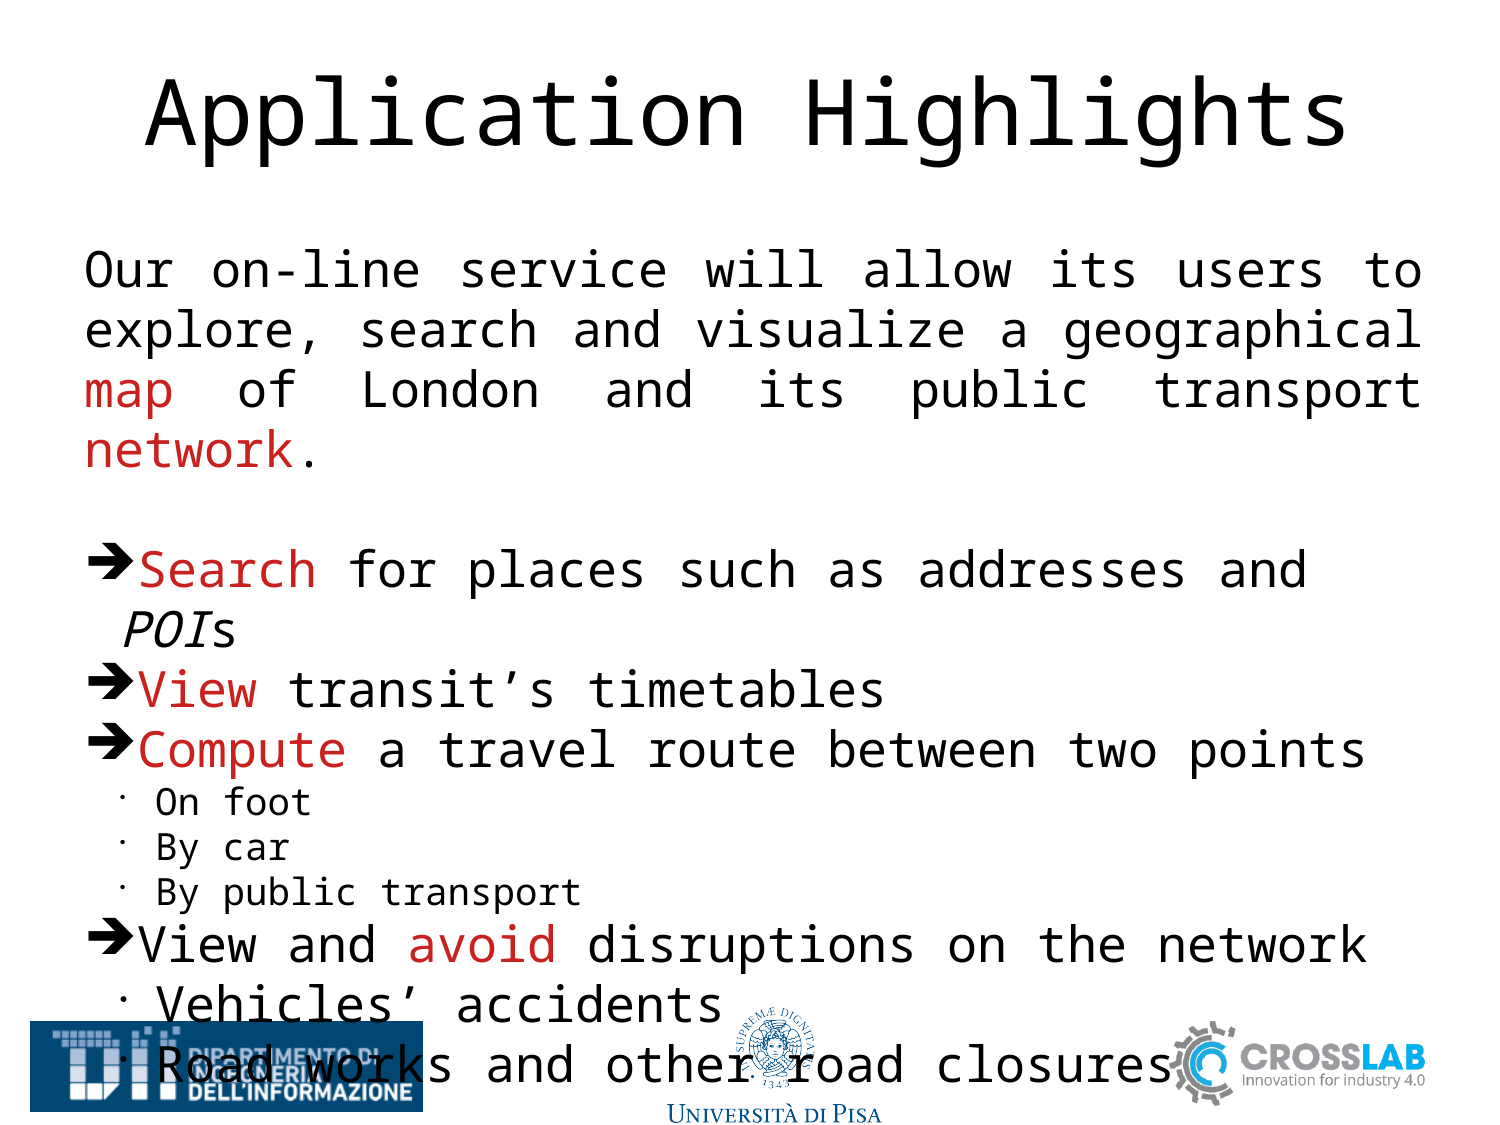

# Application Highlights
Our on-line service will allow its users to explore, search and visualize a geographical map of London and its public transport network.
Search for places such as addresses and POIs
View transit’s timetables
Compute a travel route between two points
On foot
By car
By public transport
View and avoid disruptions on the network
Vehicles’ accidents
Road works and other road closures